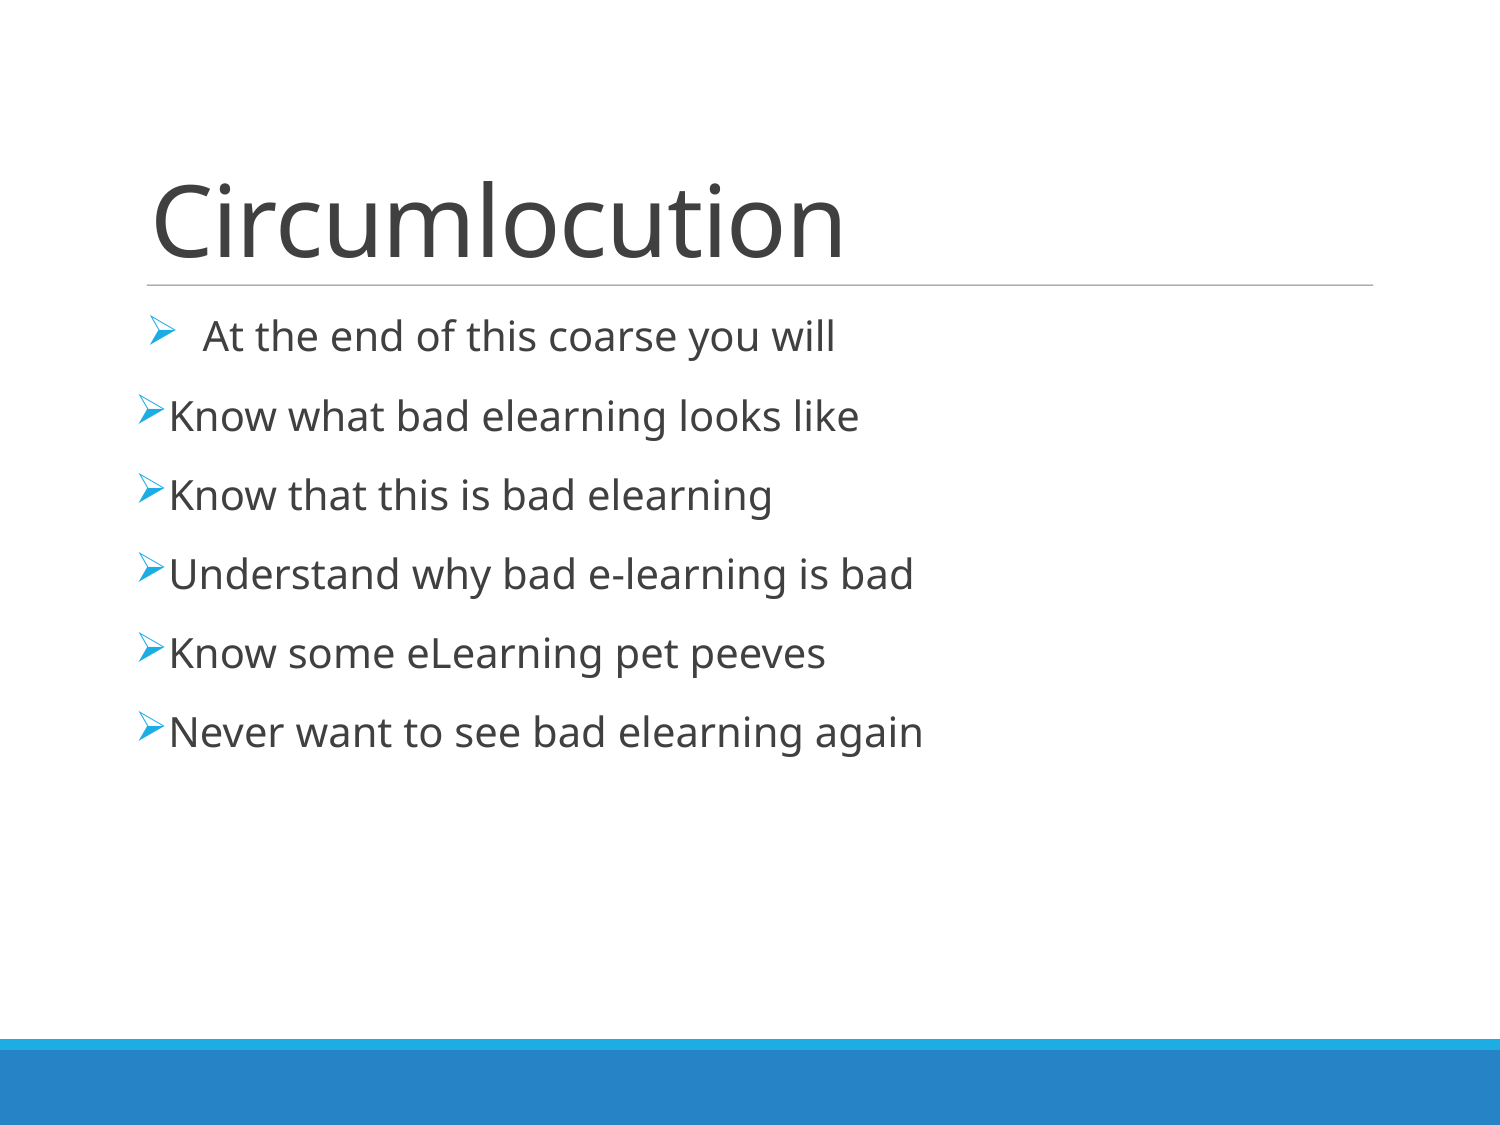

# Circumlocution
At the end of this coarse you will
Know what bad elearning looks like
Know that this is bad elearning
Understand why bad e-learning is bad
Know some eLearning pet peeves
Never want to see bad elearning again